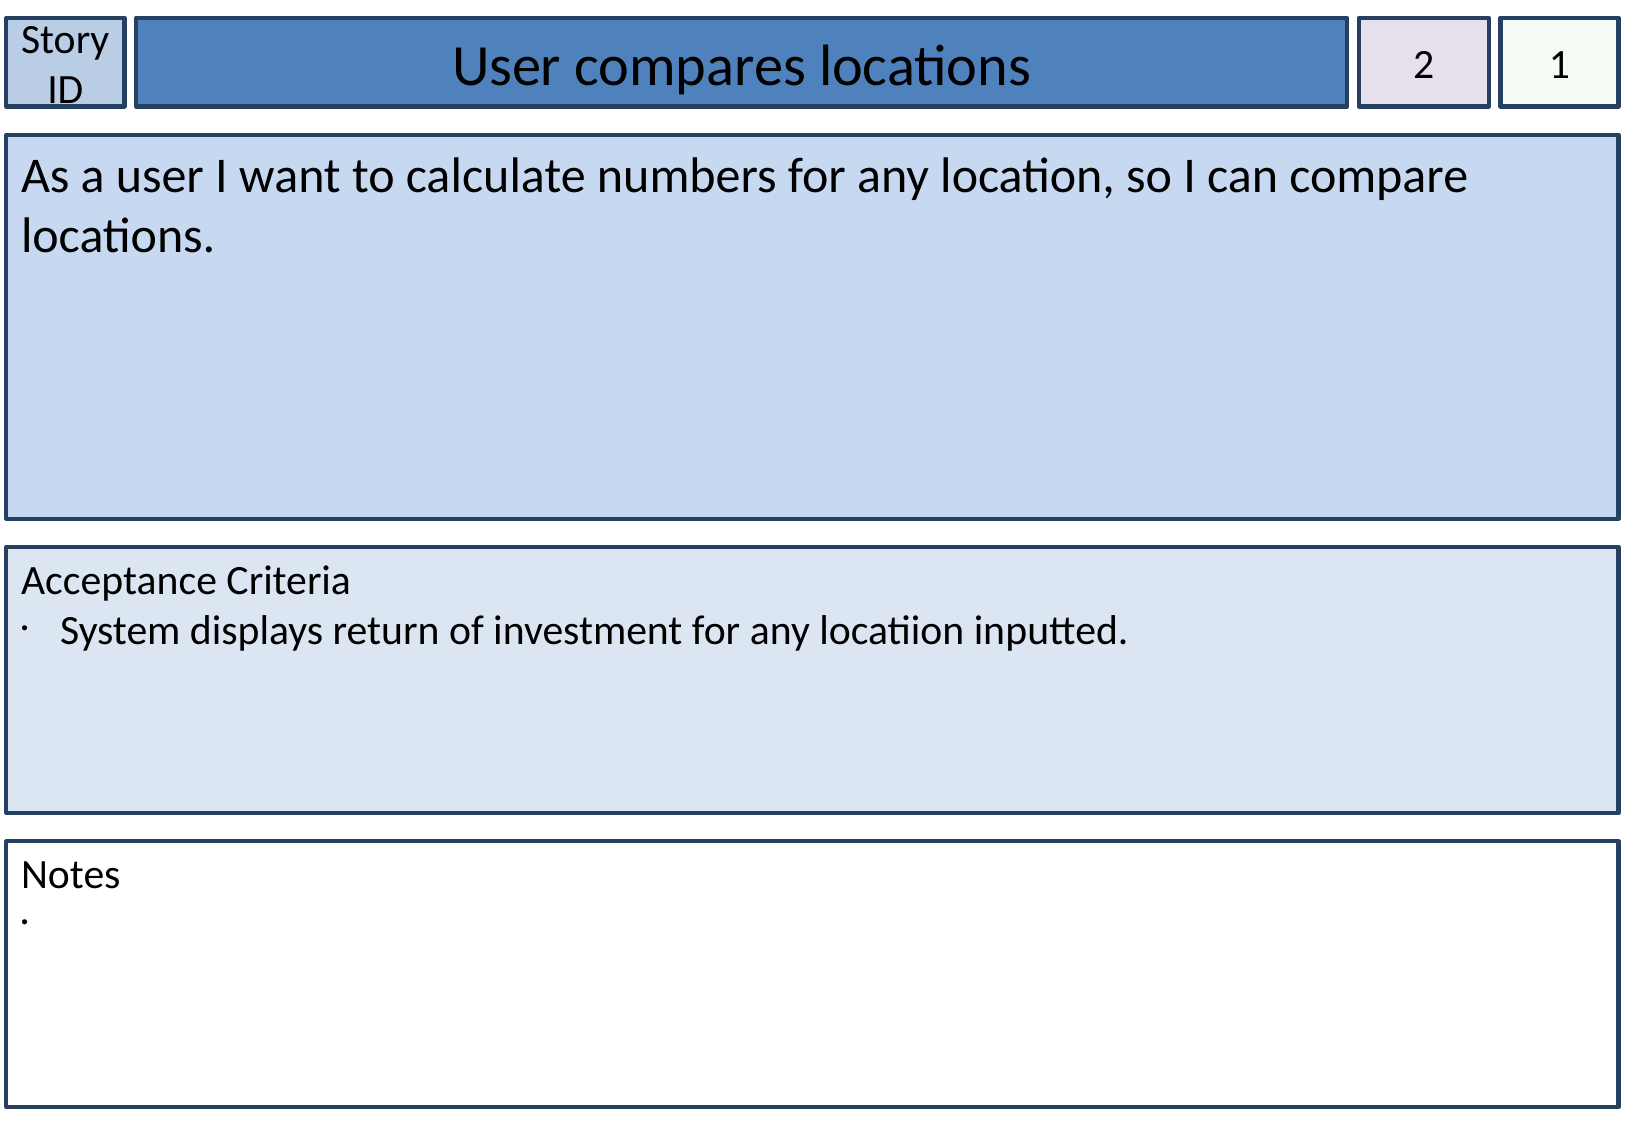

Story ID
User compares locations
2
1
As a user I want to calculate numbers for any location, so I can compare locations.
Acceptance Criteria
 System displays return of investment for any locatiion inputted.
Notes